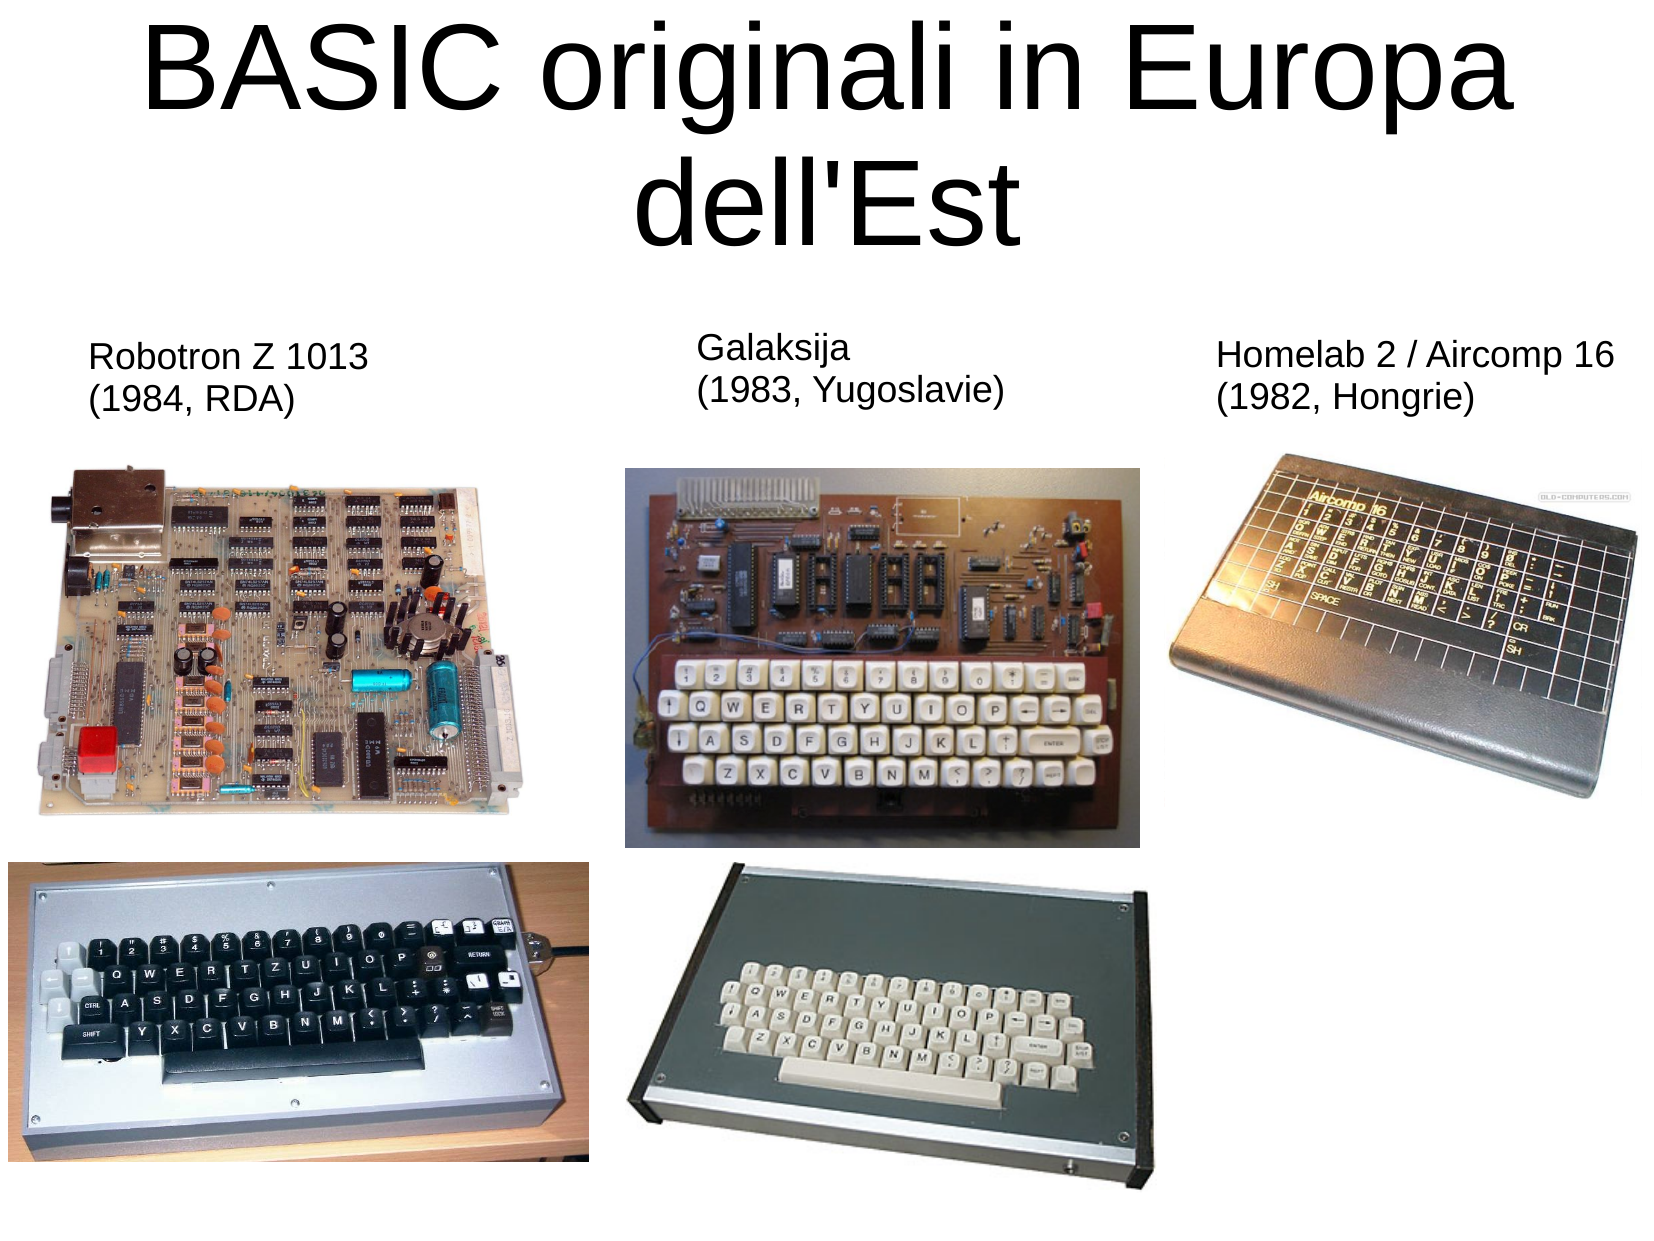

# BASIC originali in Europa dell'Est
Galaksija
(1983, Yugoslavie)
Homelab 2 / Aircomp 16
(1982, Hongrie)
Robotron Z 1013
(1984, RDA)